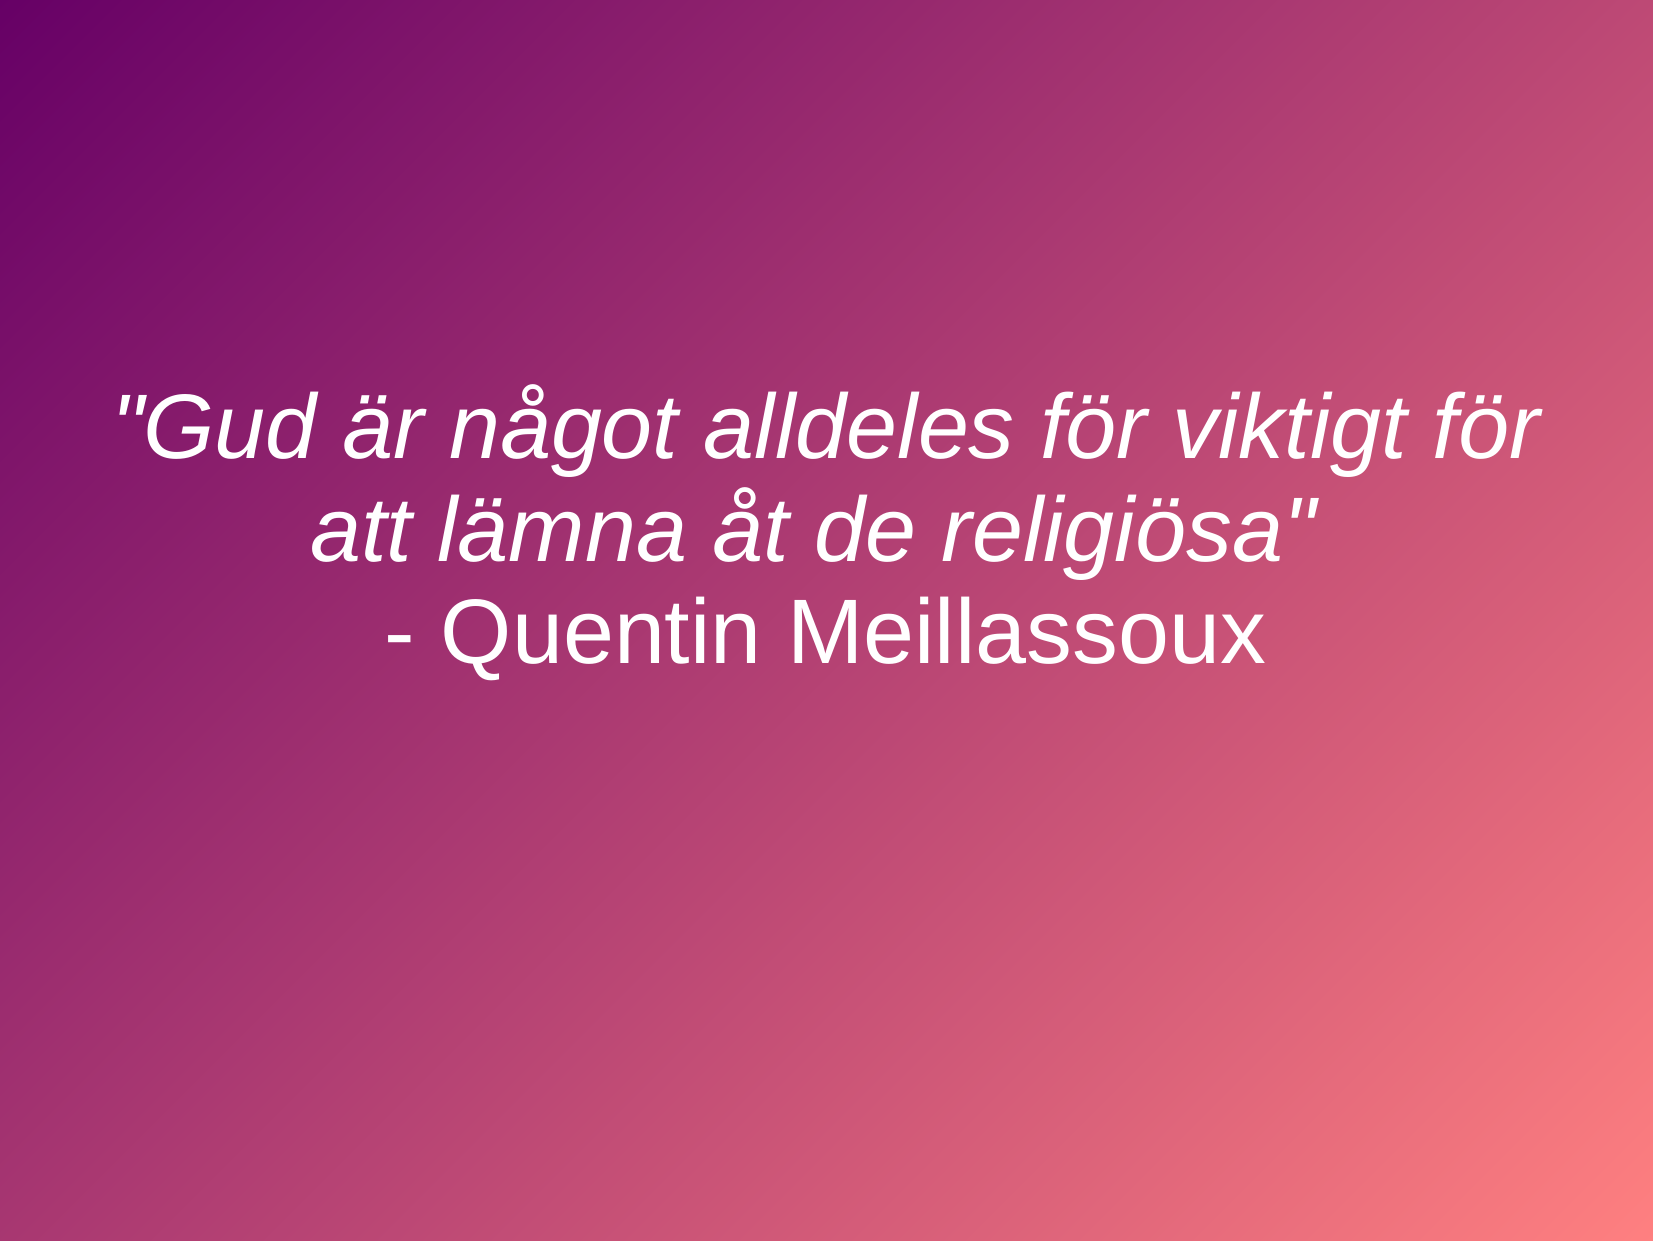

# "Gud är något alldeles för viktigt för att lämna åt de religiösa" - Quentin Meillassoux